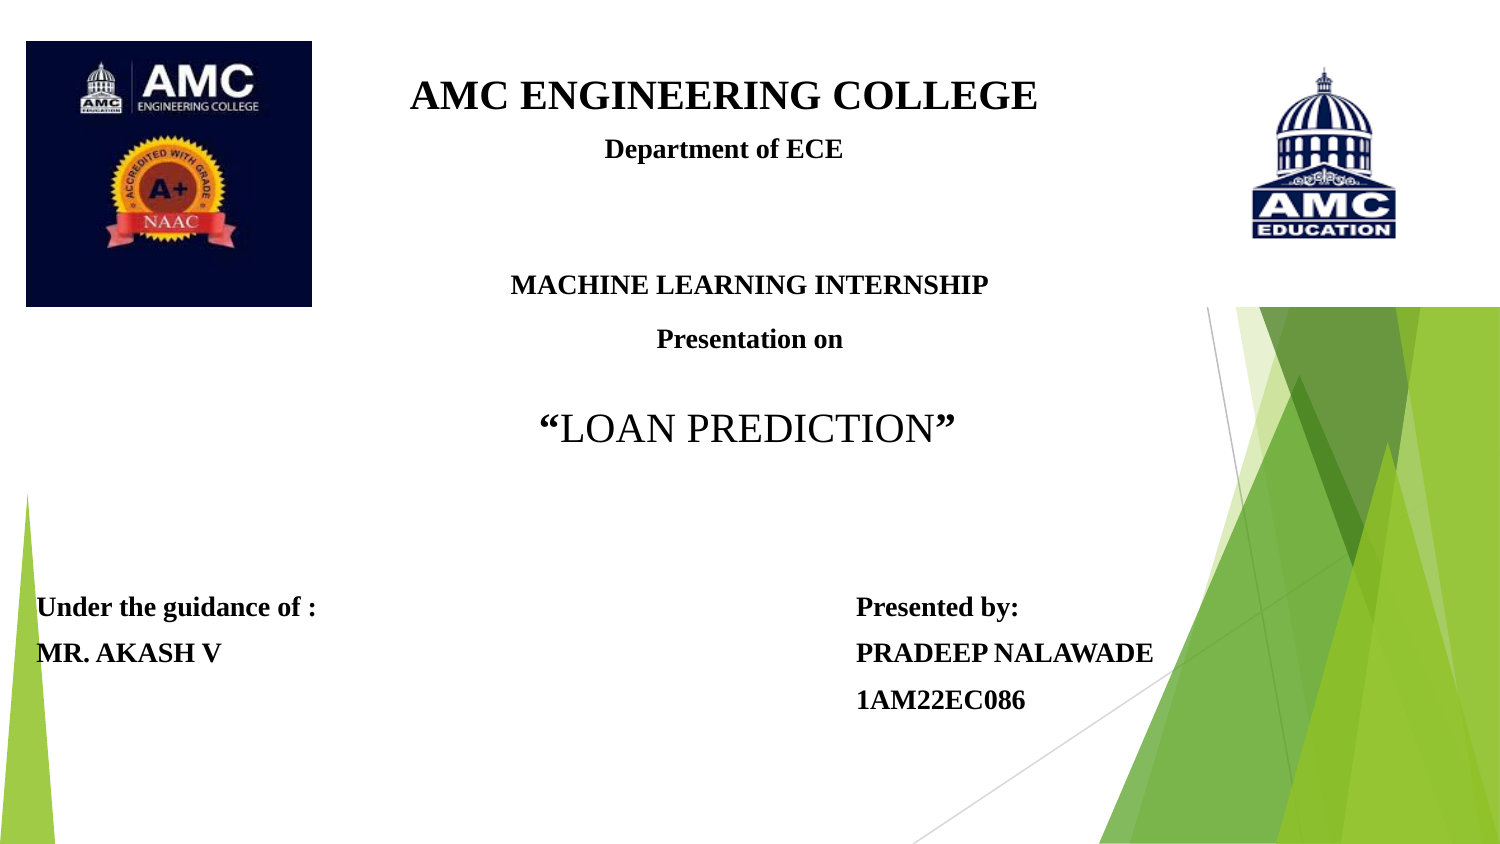

AMC ENGINEERING COLLEGE
Department of ECE
MACHINE LEARNING INTERNSHIP
Presentation on
 “LOAN PREDICTION”
Under the guidance of :
MR. AKASH V
Presented by:
PRADEEP NALAWADE
1AM22EC086